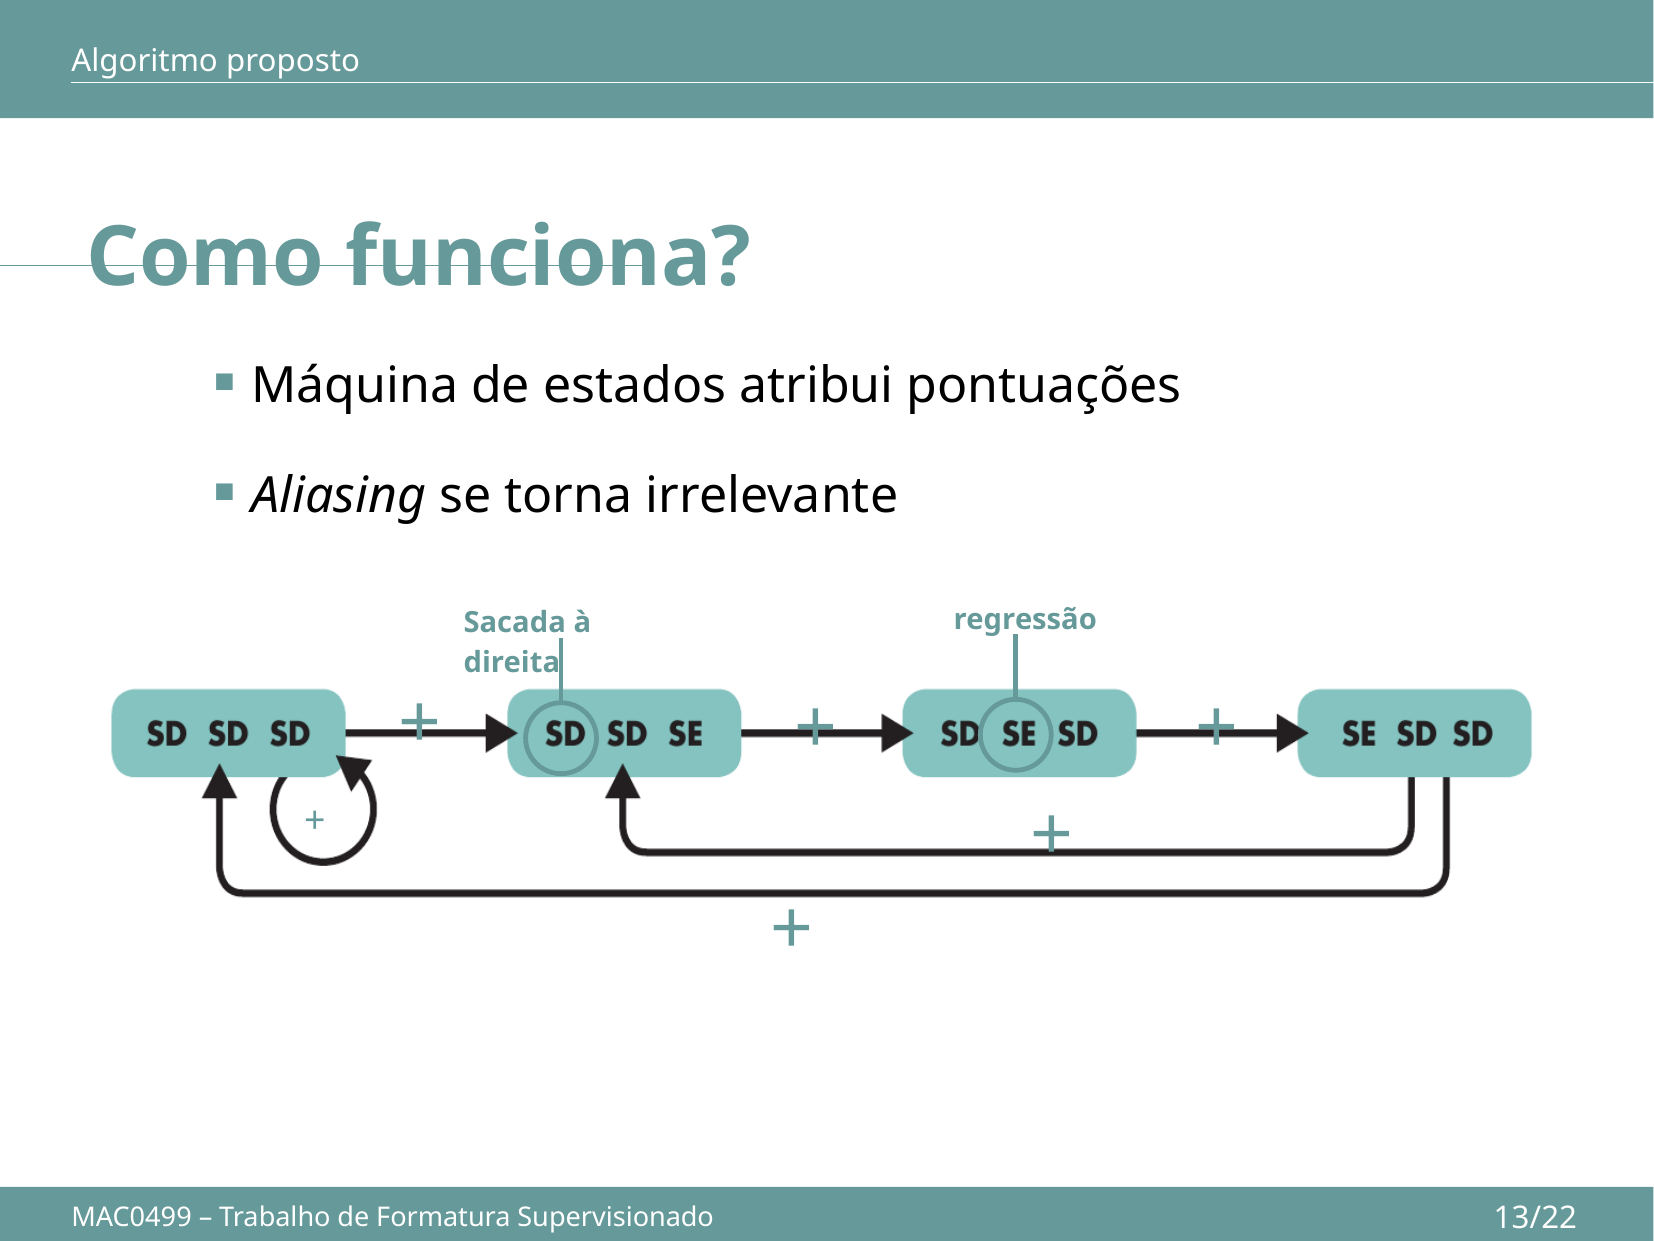

# Algoritmo proposto
Como funciona?
Máquina de estados atribui pontuações
Aliasing se torna irrelevante
regressão
Sacada à direita
+
+
+
+
+
+
MAC0499 – Trabalho de Formatura Supervisionado
13/22